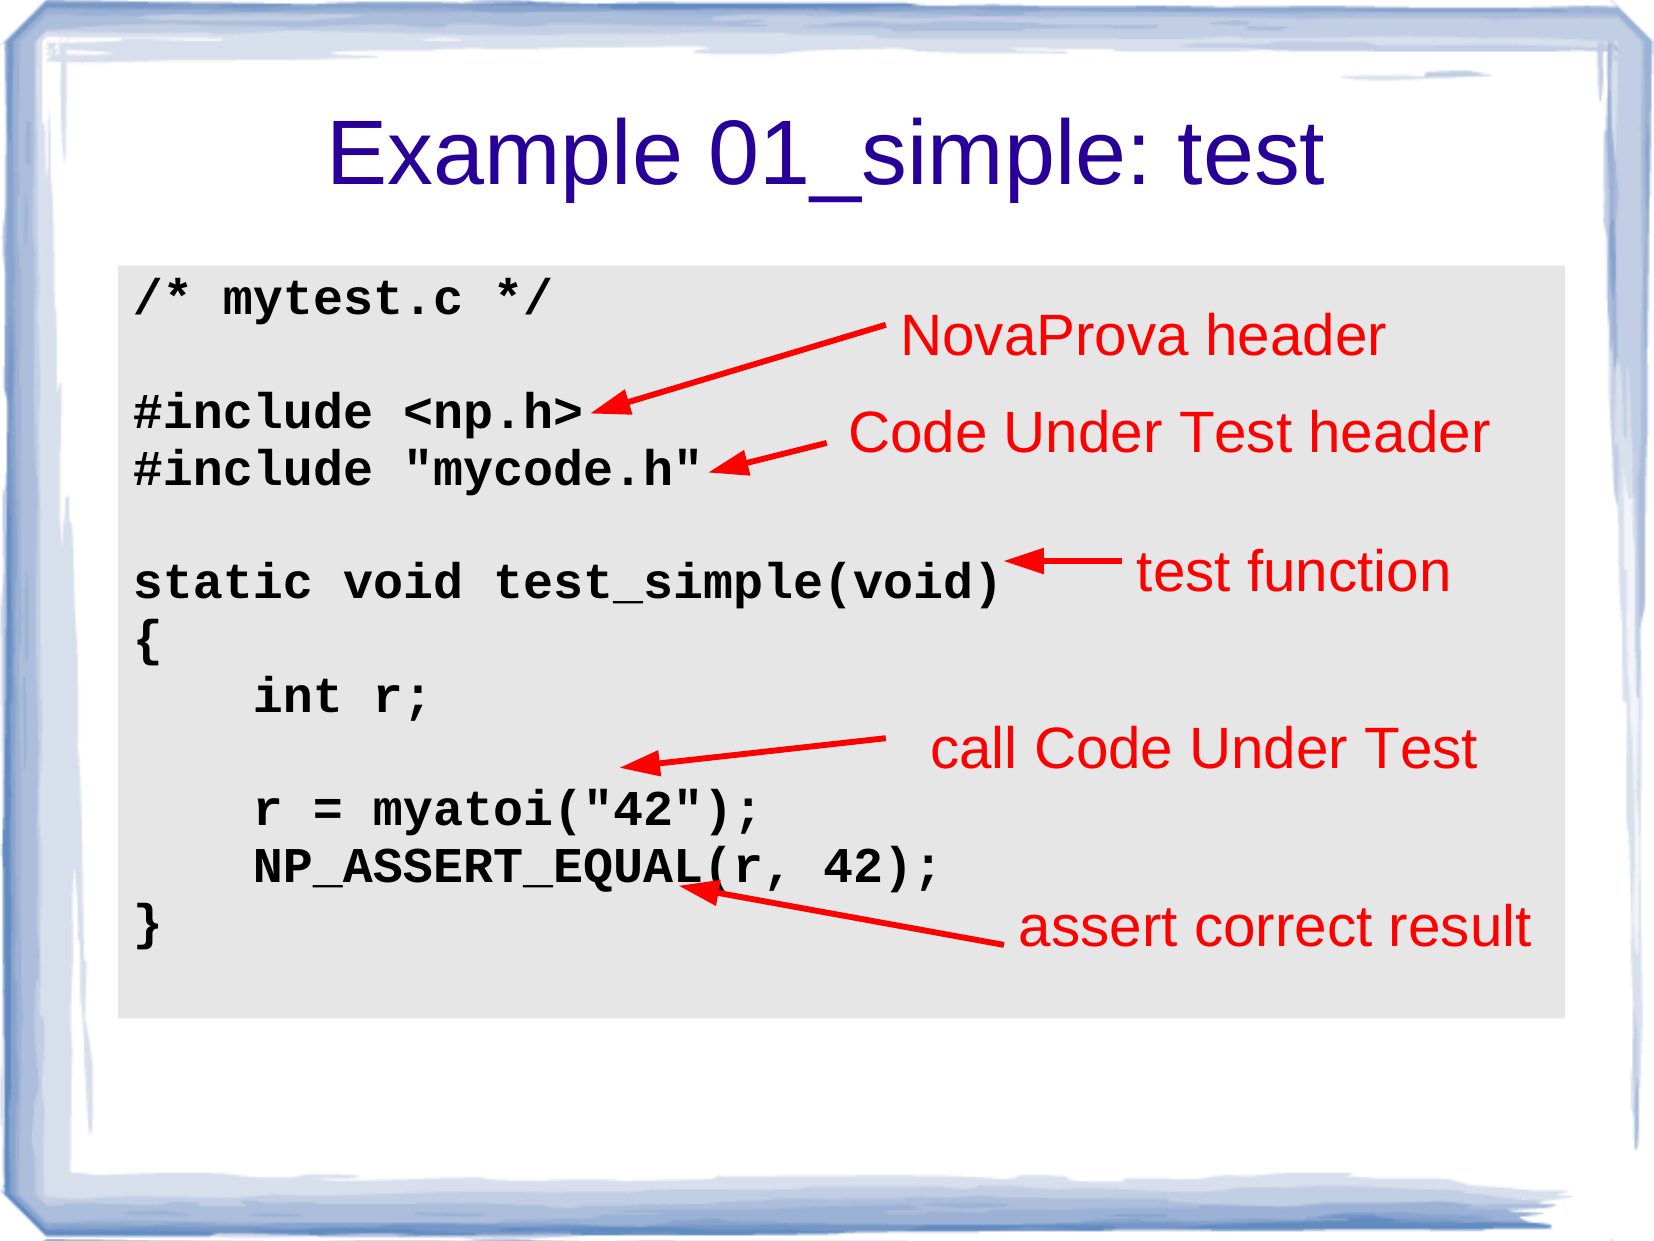

# Example 01_simple: test
/* mytest.c */
#include <np.h>
#include "mycode.h"
static void test_simple(void)
{
 int r;
 r = myatoi("42");
 NP_ASSERT_EQUAL(r, 42);
}
NovaProva header
Code Under Test header
test function
call Code Under Test
assert correct result